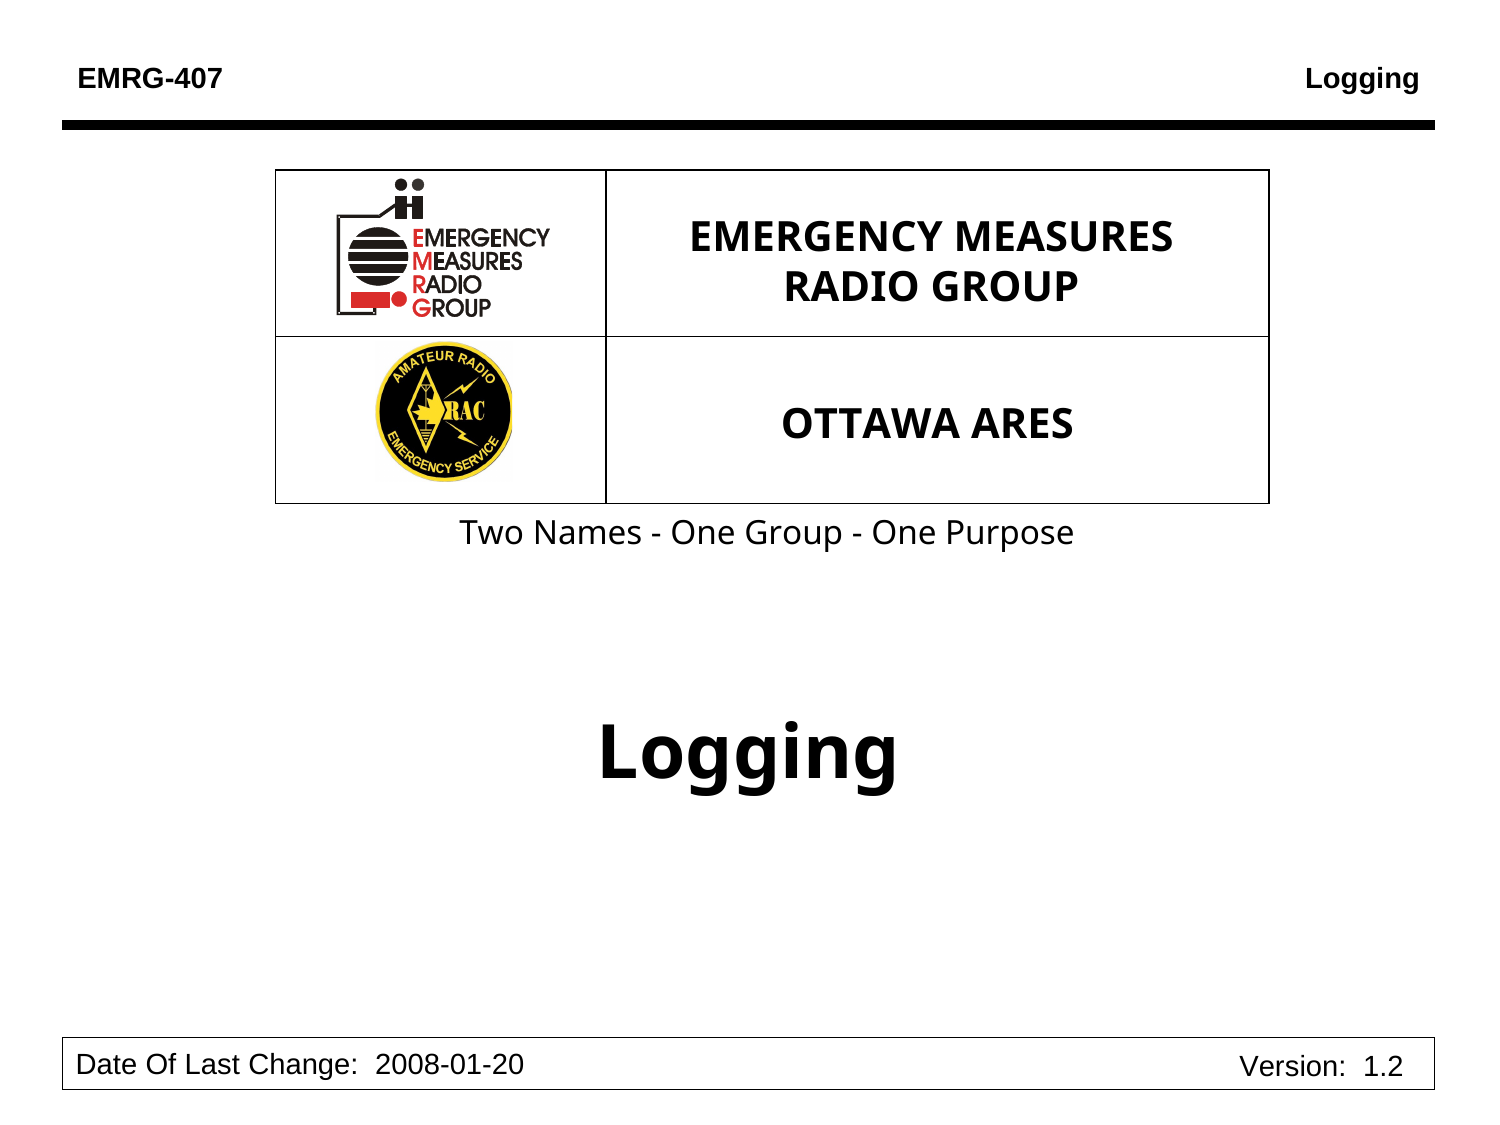

EMRG-407
Logging
EMERGENCY MEASURES RADIO GROUP
OTTAWA ARES
Two Names - One Group - One Purpose
Logging
Date Of Last Change: 2008-01-20
Version: 1.2